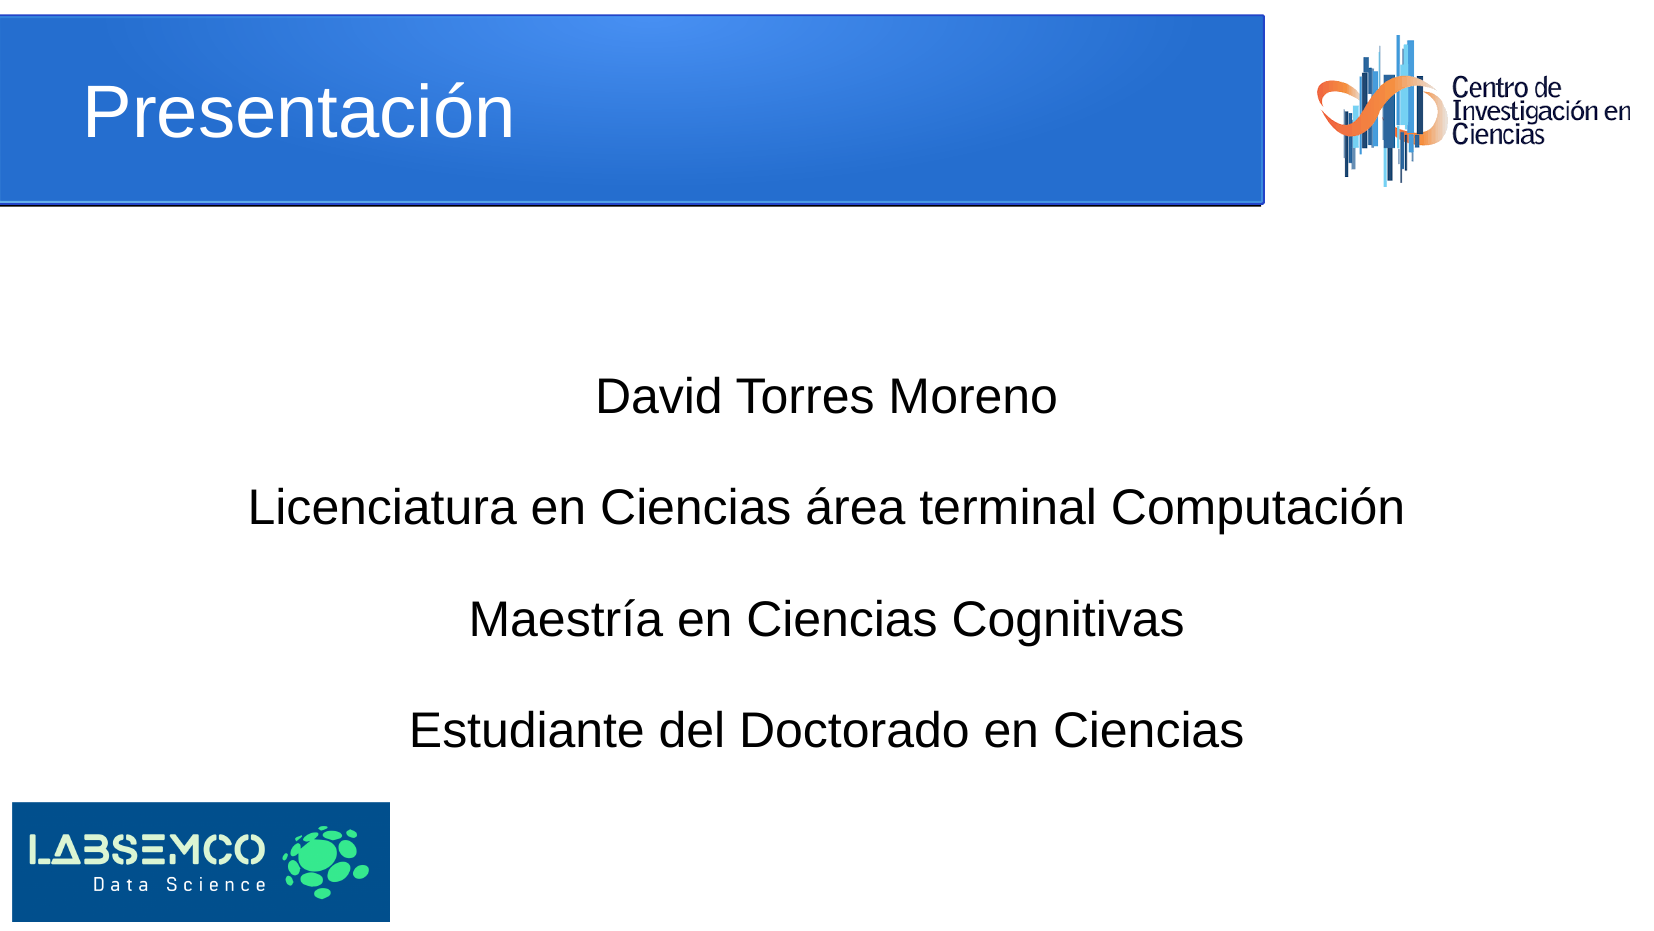

# Presentación
David Torres Moreno
Licenciatura en Ciencias área terminal Computación
Maestría en Ciencias Cognitivas
Estudiante del Doctorado en Ciencias